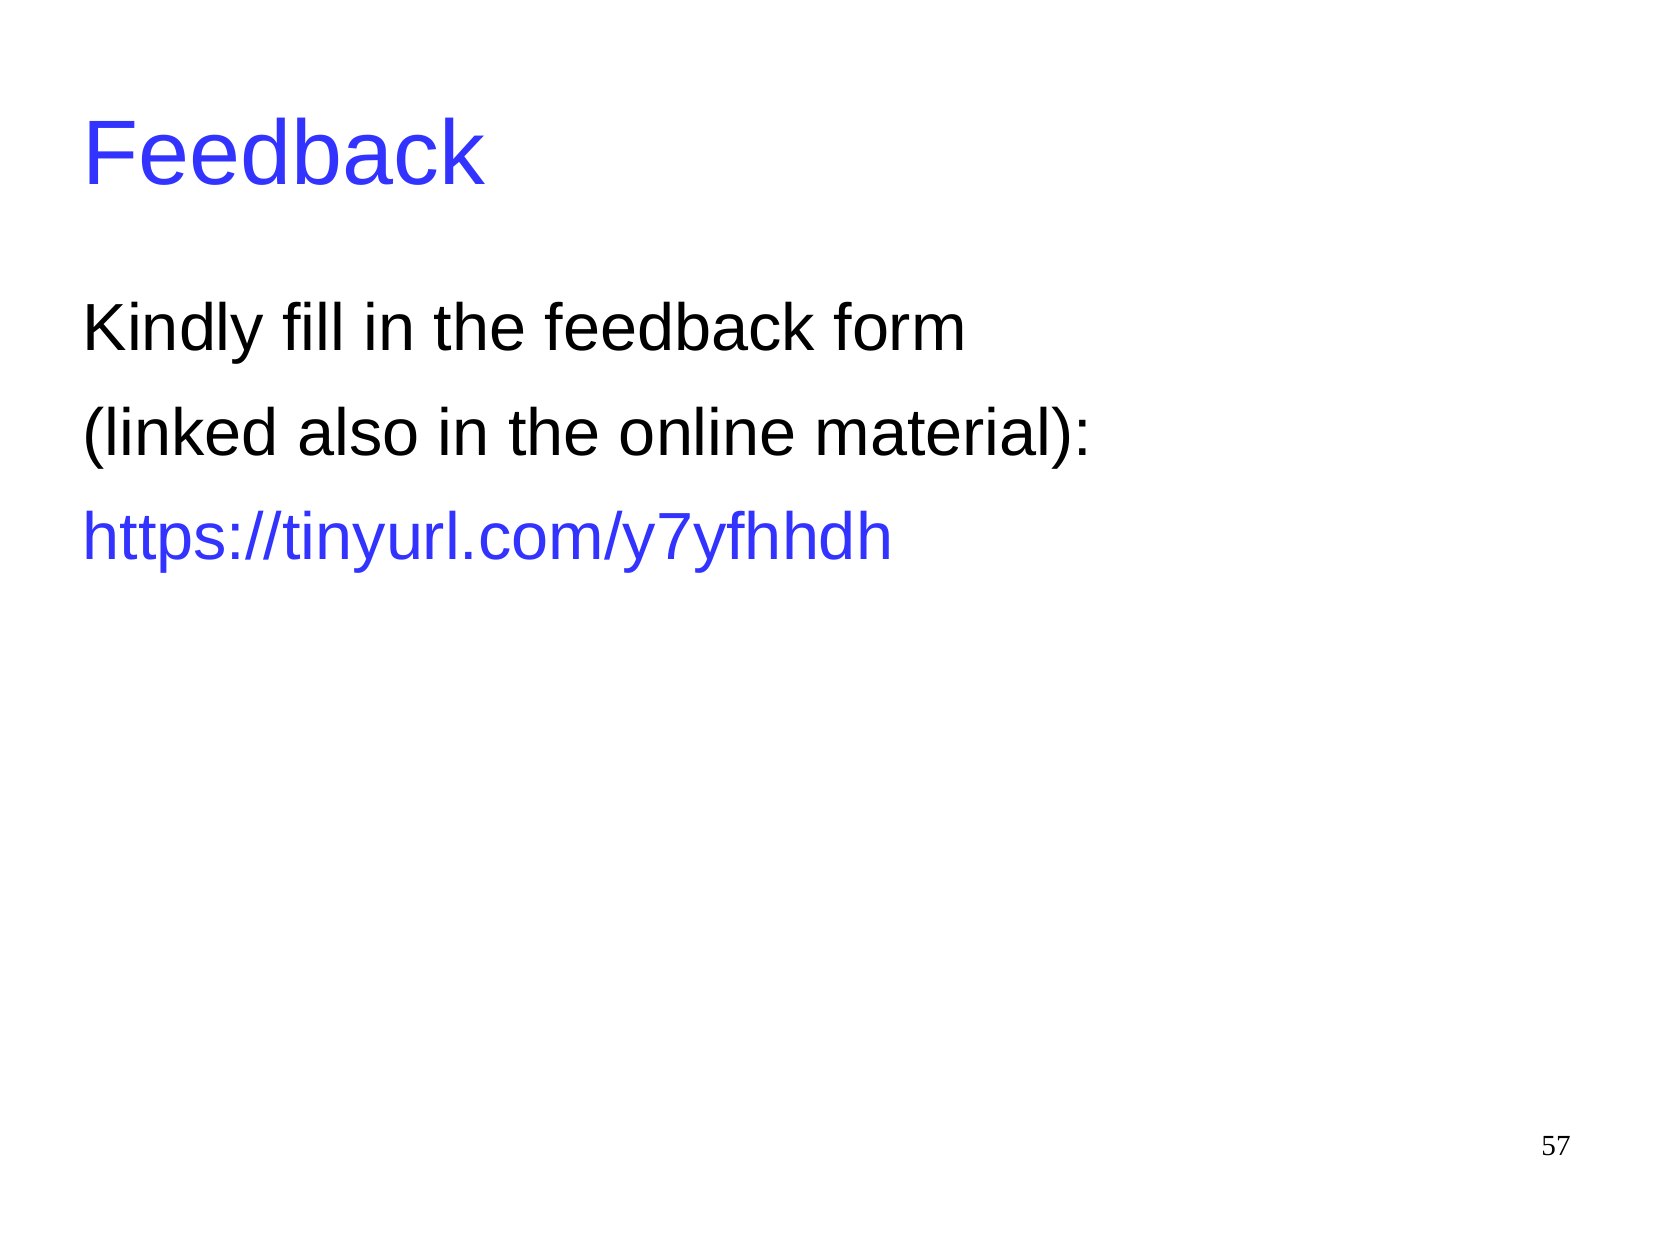

# Feedback
Kindly fill in the feedback form
(linked also in the online material):
https://tinyurl.com/y7yfhhdh
57